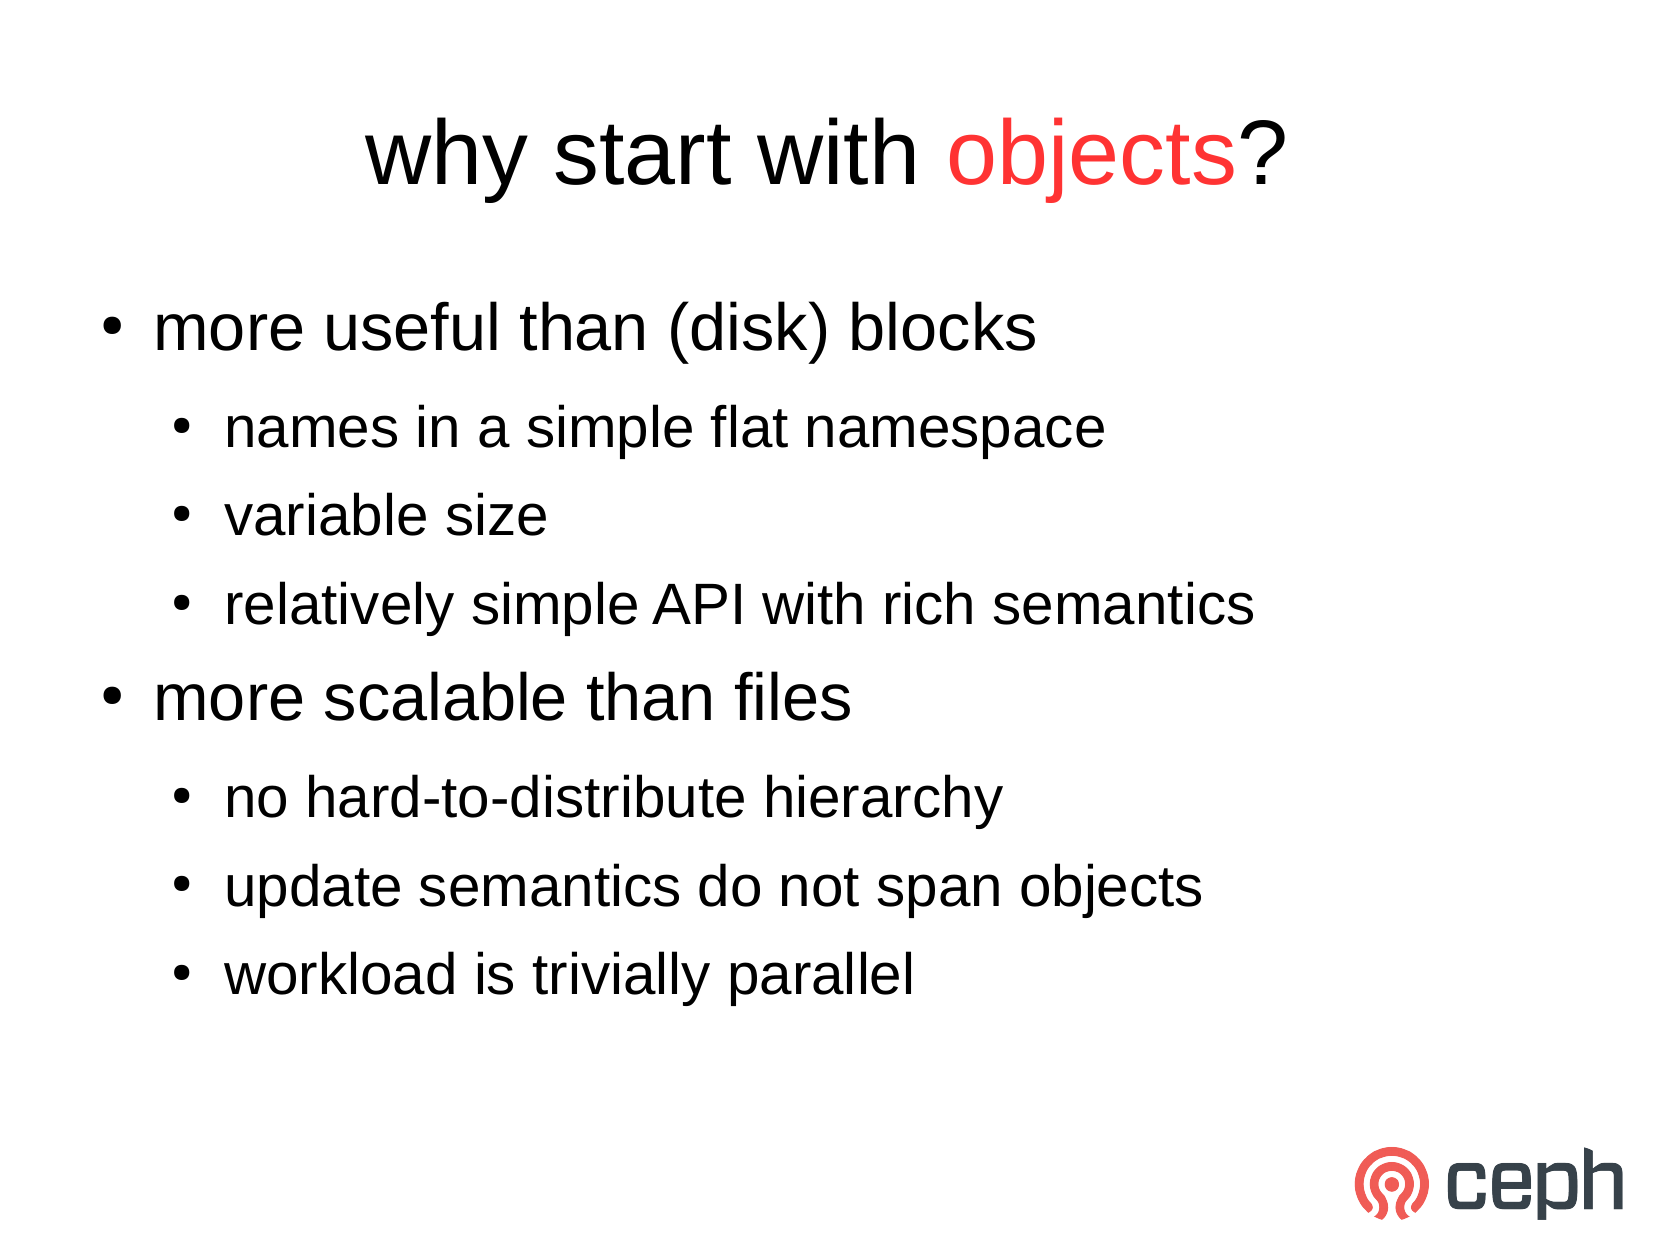

# why start with objects?
more useful than (disk) blocks
names in a simple flat namespace
variable size
relatively simple API with rich semantics
more scalable than files
no hard-to-distribute hierarchy
update semantics do not span objects
workload is trivially parallel